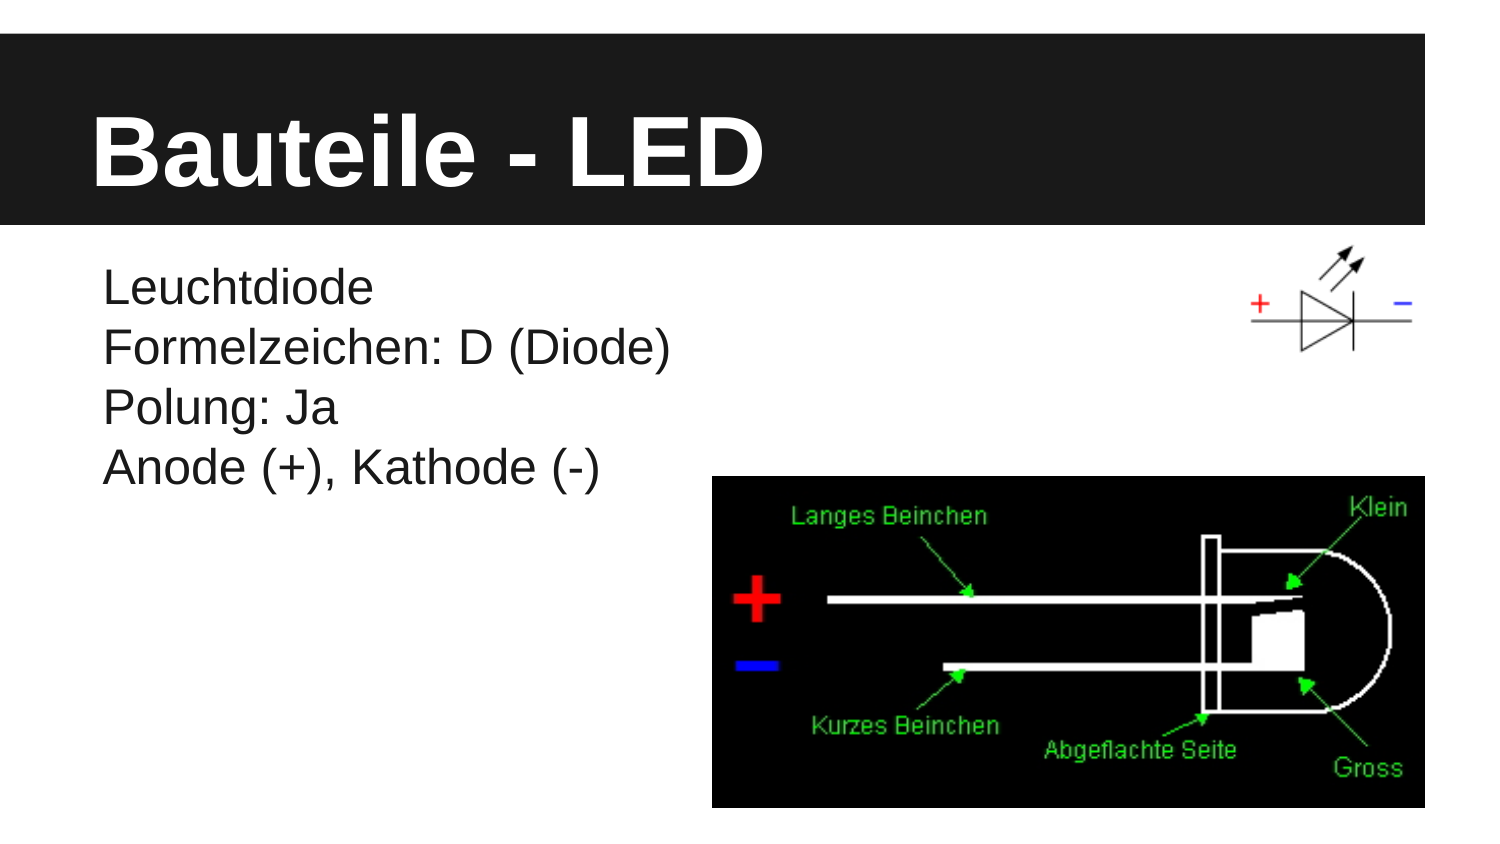

# Bauteile - LED
Leuchtdiode
Formelzeichen: D (Diode)
Polung: Ja
Anode (+), Kathode (-)